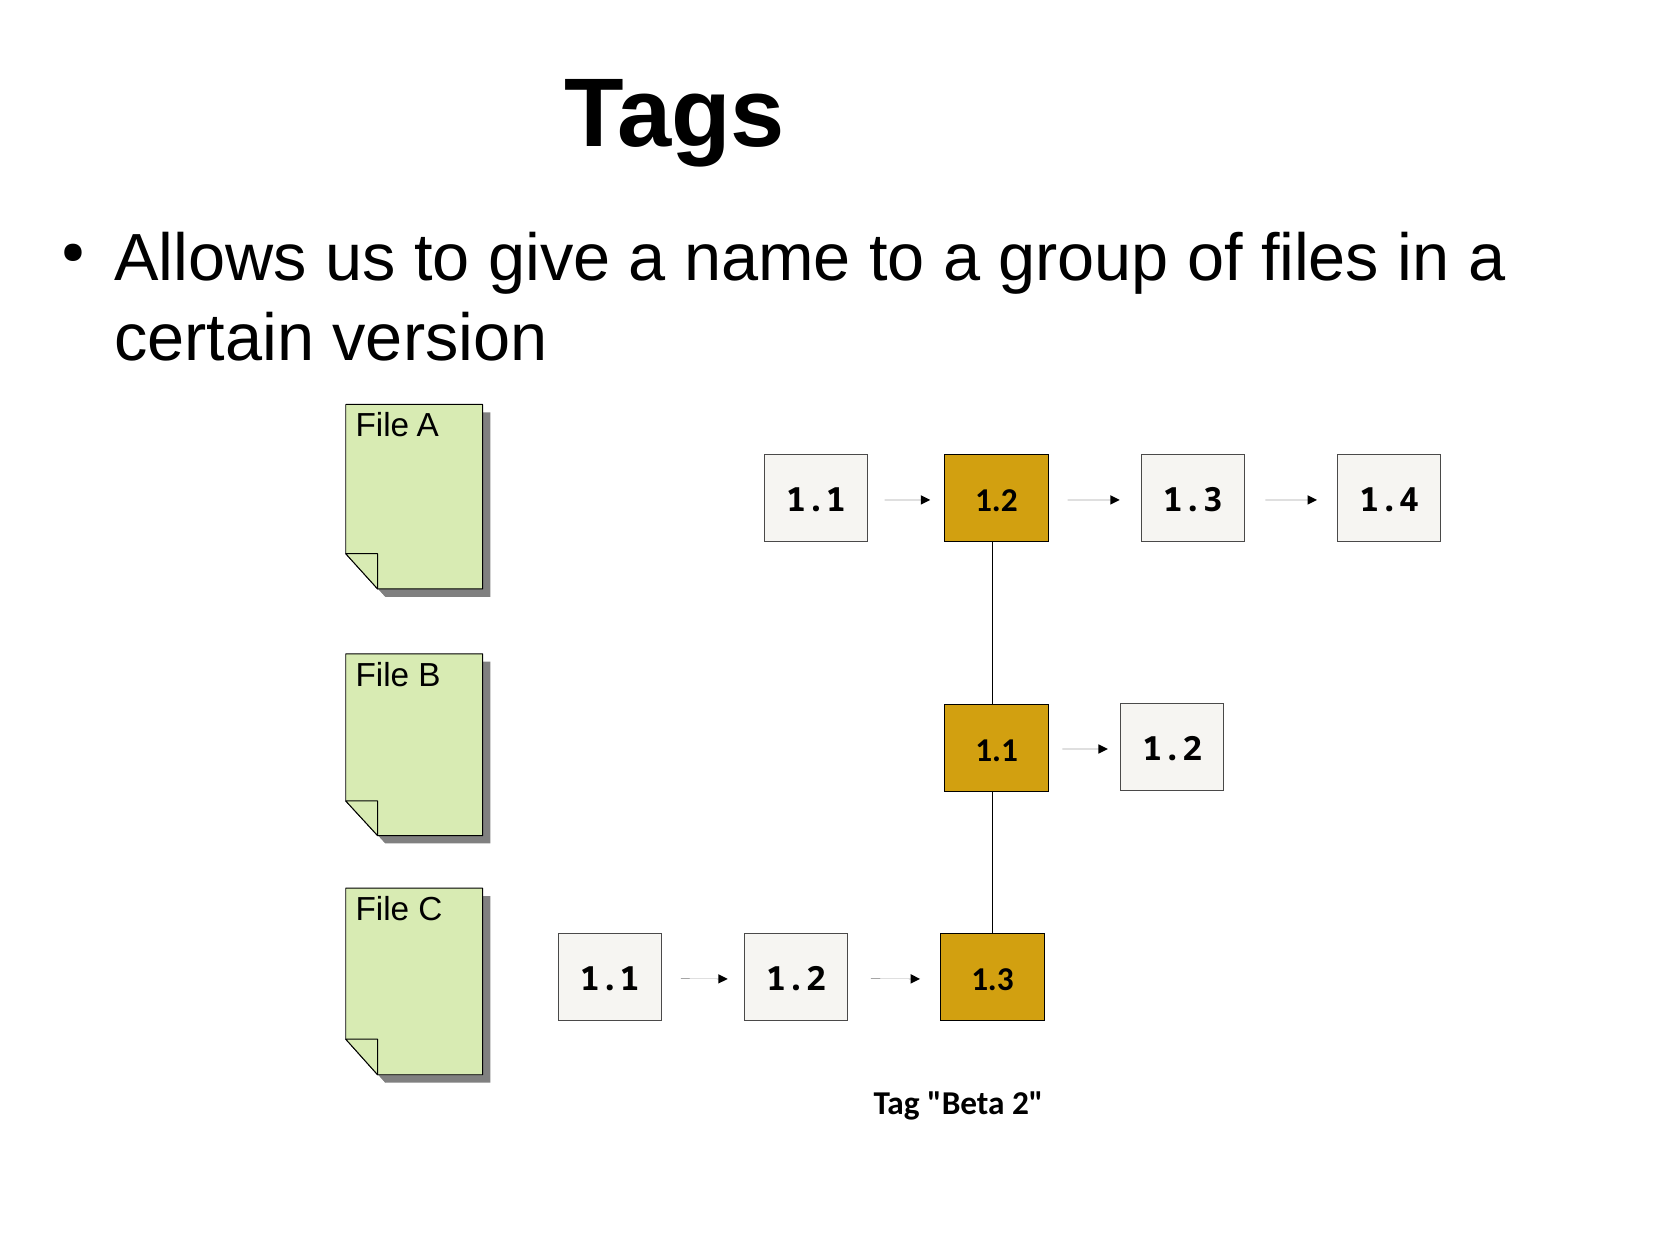

Tags
# Allows us to give a name to a group of files in a certain version
File A
1.1
1.2
1.3
1.4
File B
1.2
1.1
File C
1.1
1.2
1.3
Tag "Beta 2"